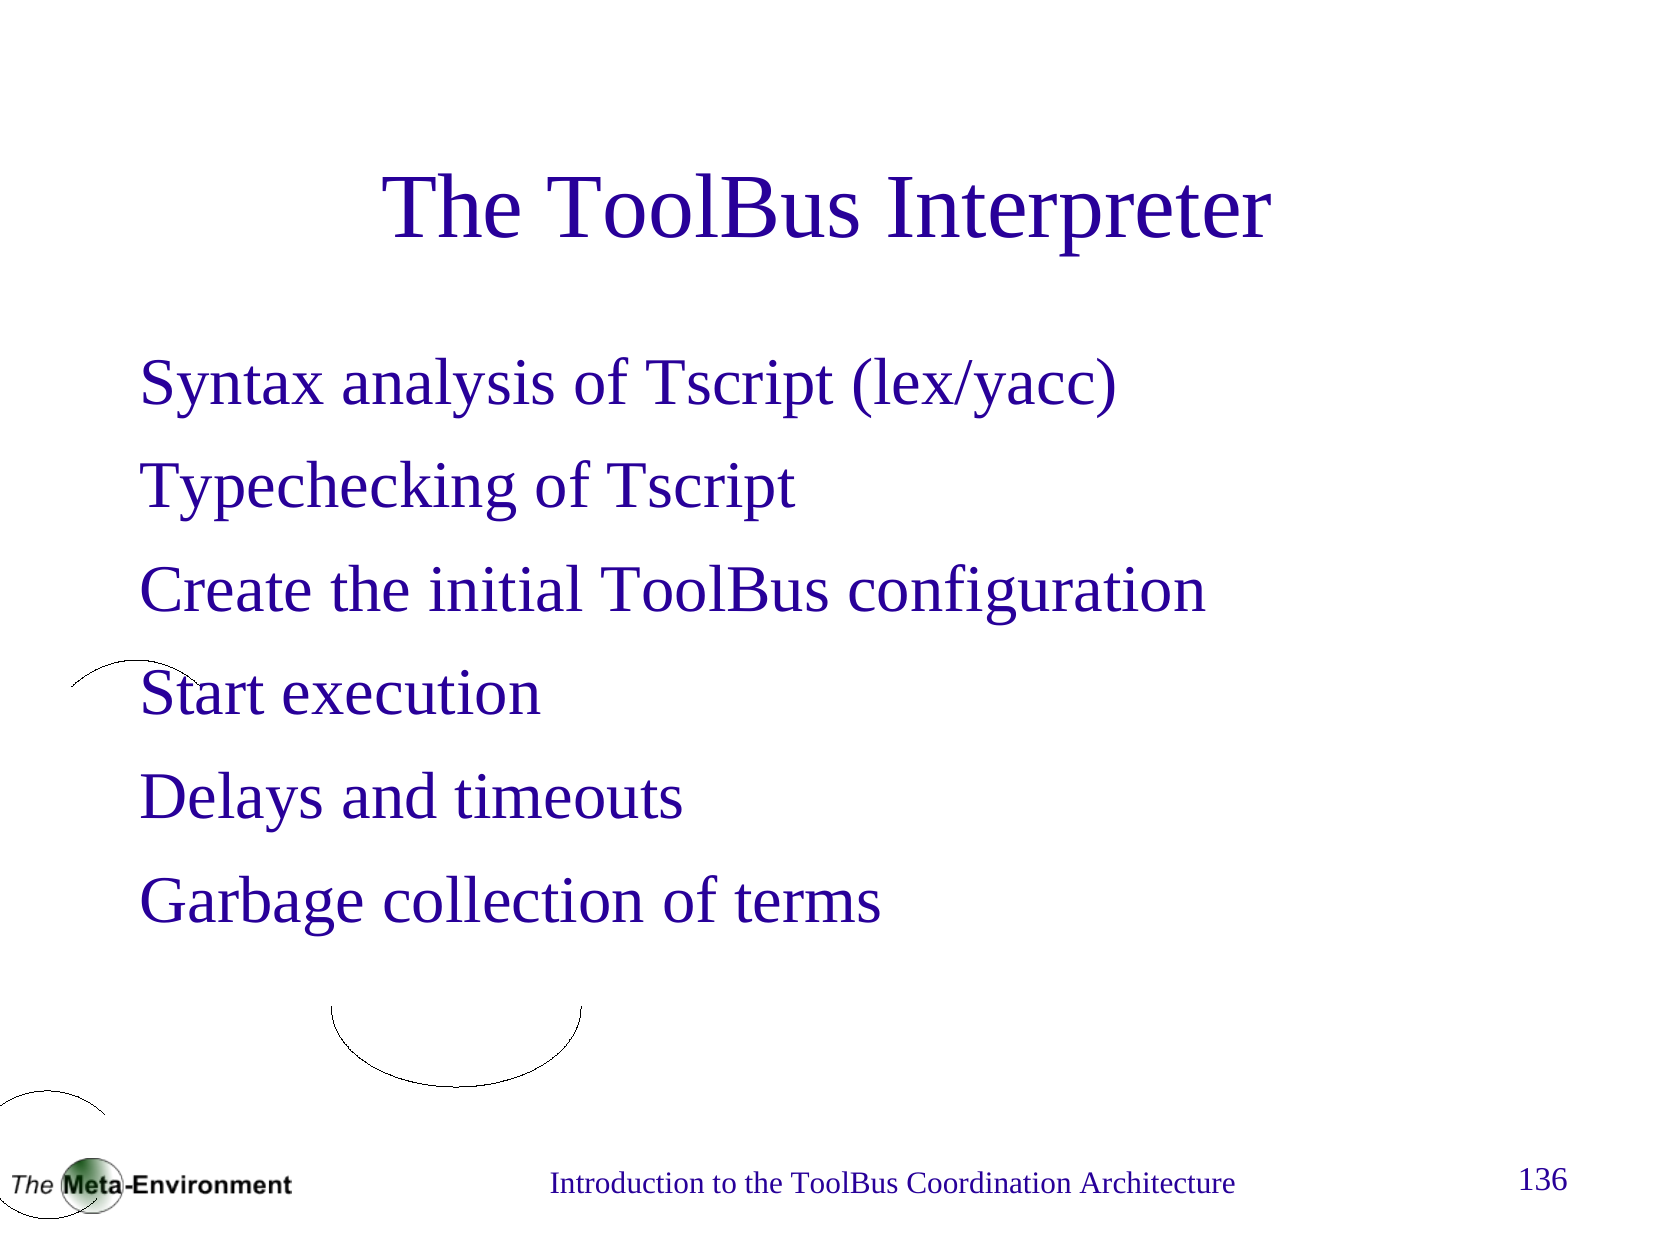

# The ToolBus Interpreter
Syntax analysis of Tscript (lex/yacc)
Typechecking of Tscript
Create the initial ToolBus configuration
Start execution
Delays and timeouts
Garbage collection of terms